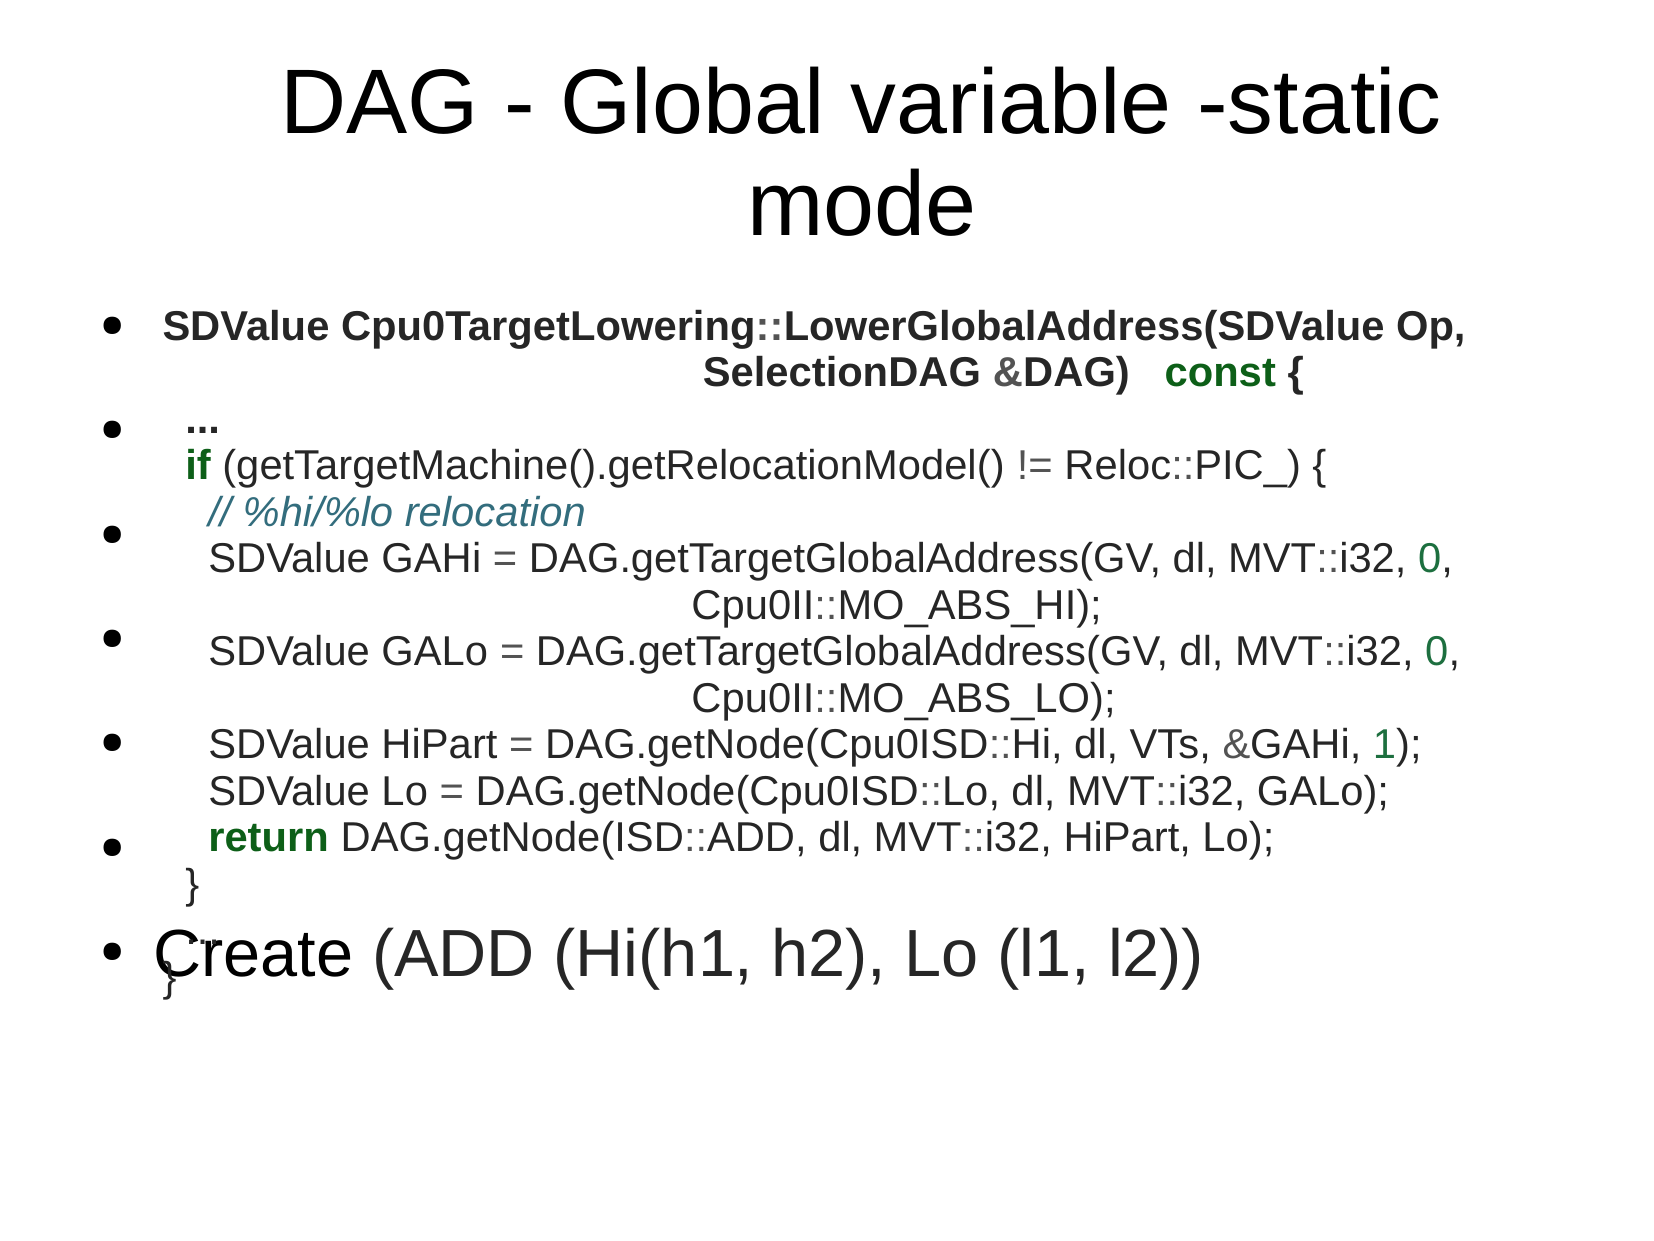

# DAG - Global variable -static mode
Create (ADD (Hi(h1, h2), Lo (l1, l2))
SDValue Cpu0TargetLowering::LowerGlobalAddress(SDValue Op,
 SelectionDAG &DAG) const {
 ...
 if (getTargetMachine().getRelocationModel() != Reloc::PIC_) {
 // %hi/%lo relocation
 SDValue GAHi = DAG.getTargetGlobalAddress(GV, dl, MVT::i32, 0,
 Cpu0II::MO_ABS_HI);
 SDValue GALo = DAG.getTargetGlobalAddress(GV, dl, MVT::i32, 0,
 Cpu0II::MO_ABS_LO);
 SDValue HiPart = DAG.getNode(Cpu0ISD::Hi, dl, VTs, &GAHi, 1);
 SDValue Lo = DAG.getNode(Cpu0ISD::Lo, dl, MVT::i32, GALo);
 return DAG.getNode(ISD::ADD, dl, MVT::i32, HiPart, Lo);
 }
 ...
}